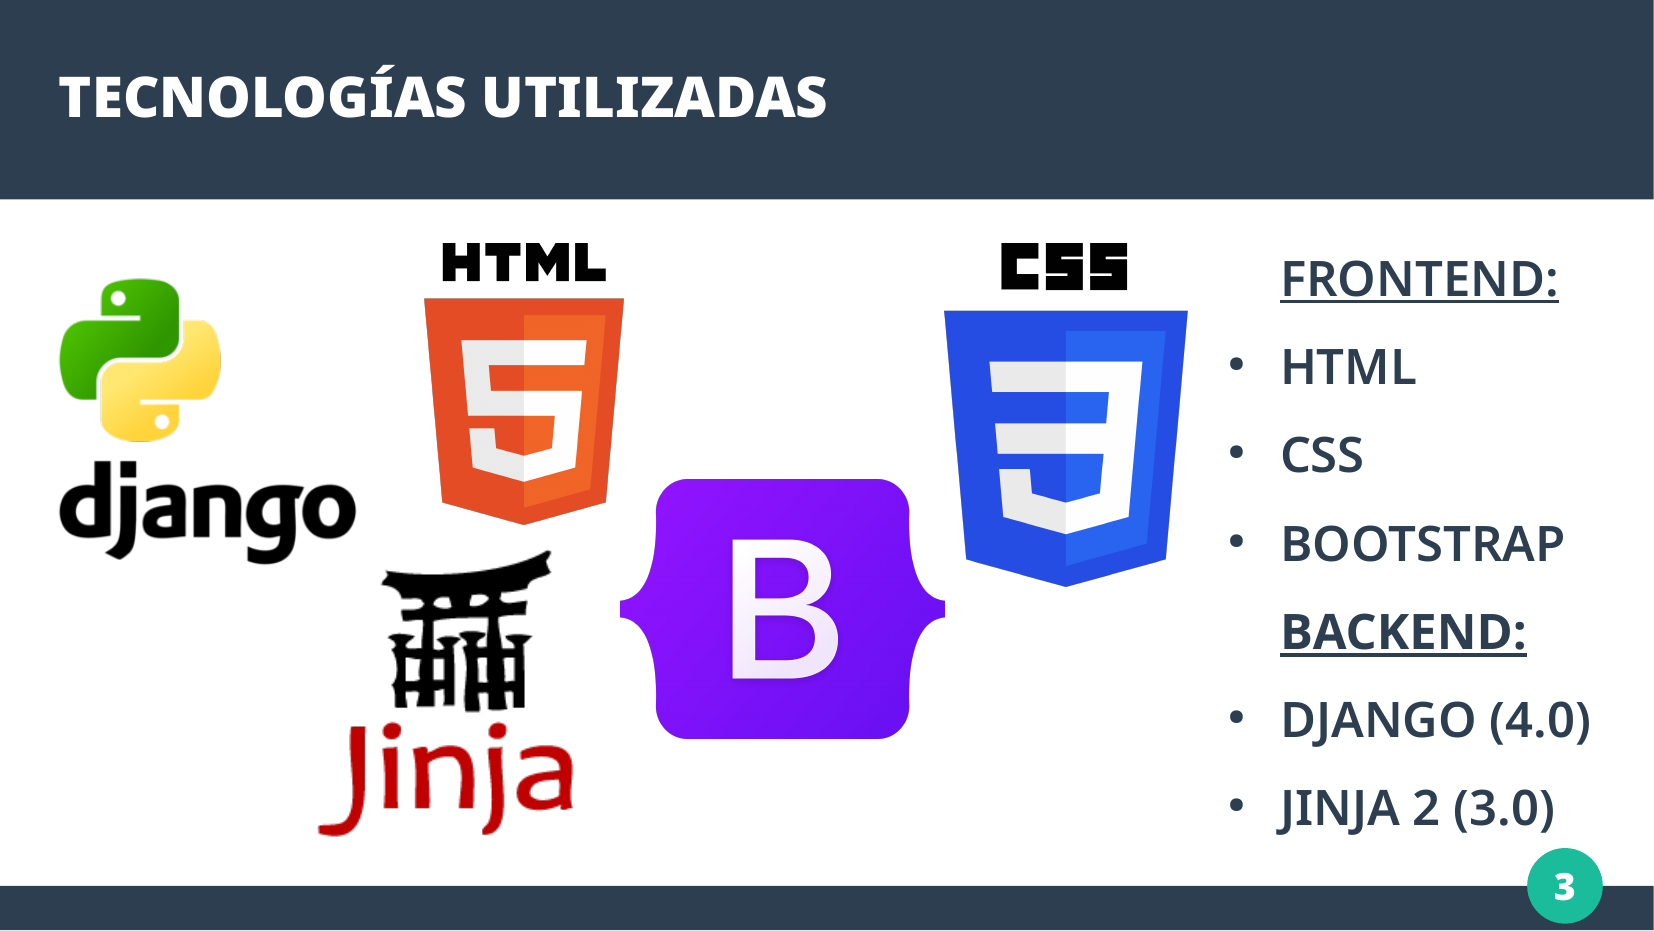

# TECNOLOGÍAS UTILIZADAS
FRONTEND:
HTML
CSS
BOOTSTRAP
BACKEND:
DJANGO (4.0)
JINJA 2 (3.0)